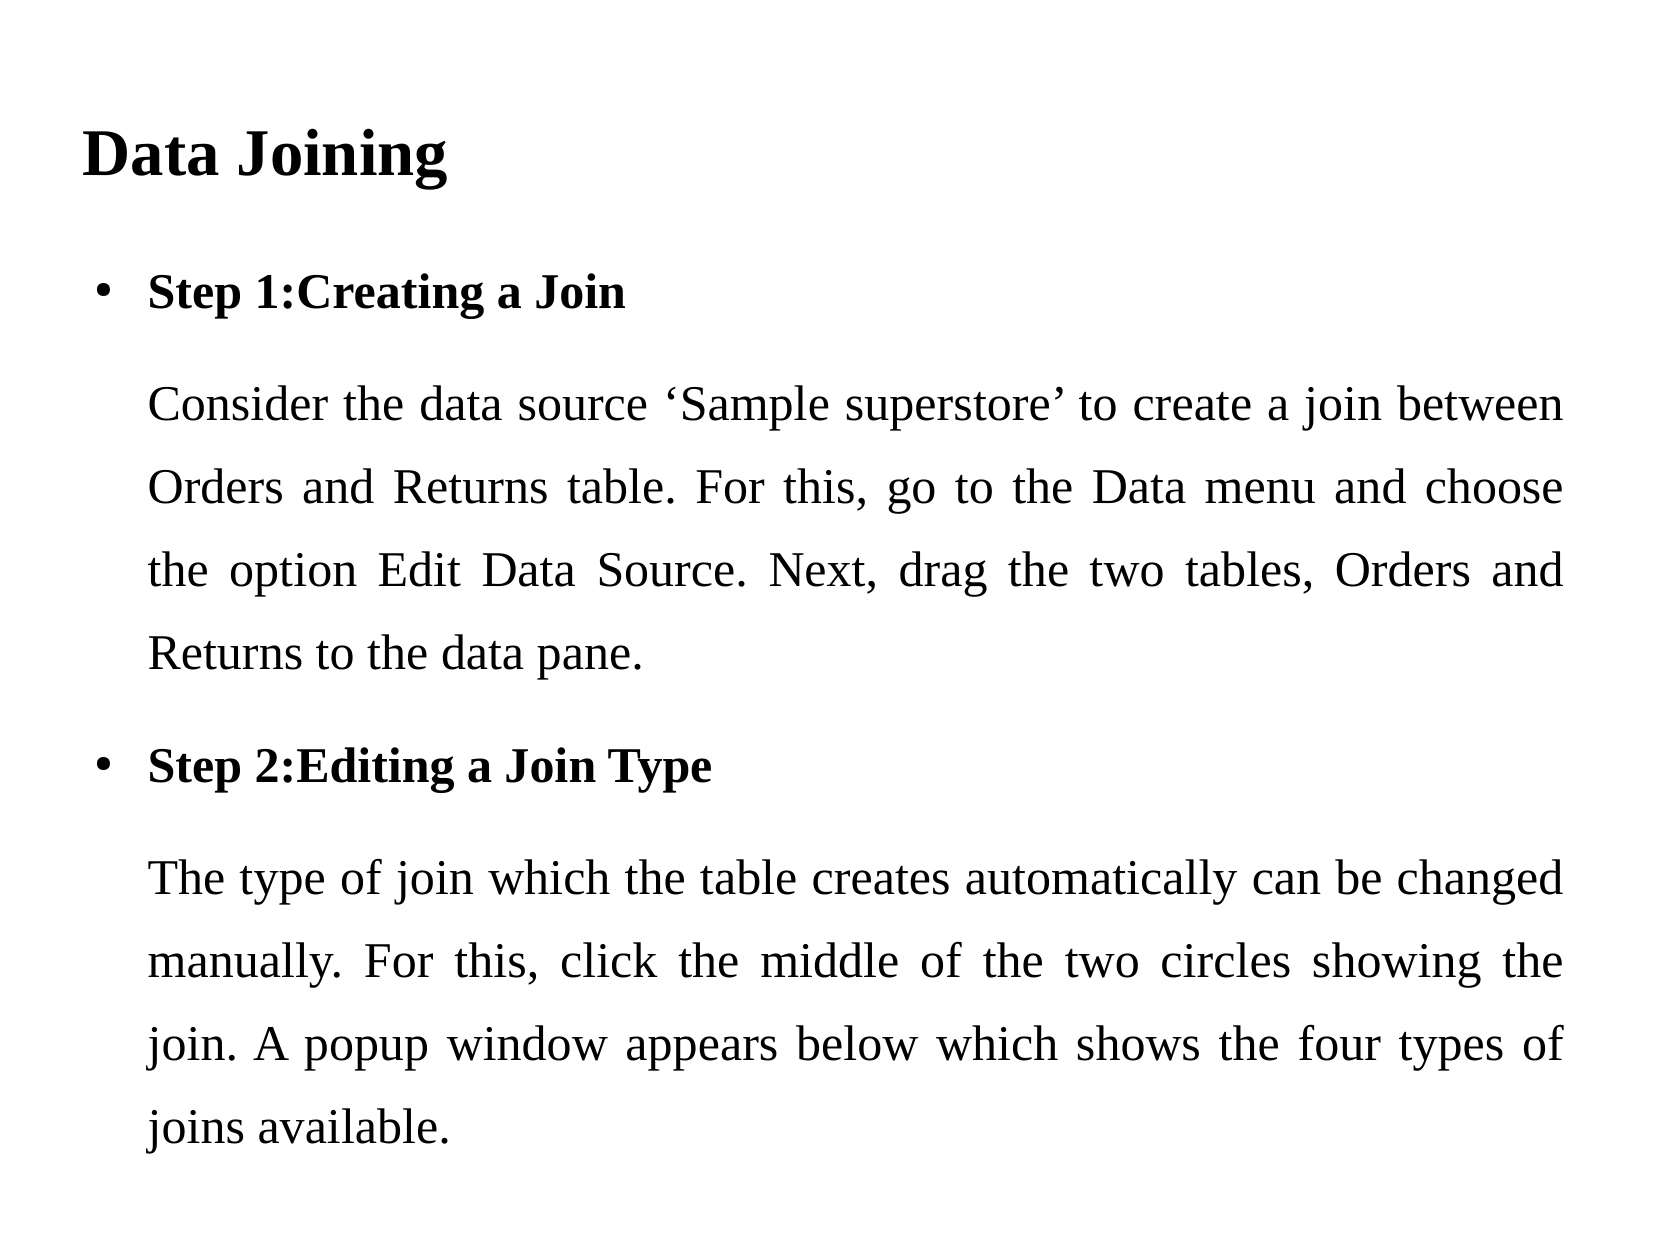

# Data Joining
Step 1:Creating a Join
Consider the data source ‘Sample superstore’ to create a join between Orders and Returns table. For this, go to the Data menu and choose the option Edit Data Source. Next, drag the two tables, Orders and Returns to the data pane.
Step 2:Editing a Join Type
The type of join which the table creates automatically can be changed manually. For this, click the middle of the two circles showing the join. A popup window appears below which shows the four types of joins available.